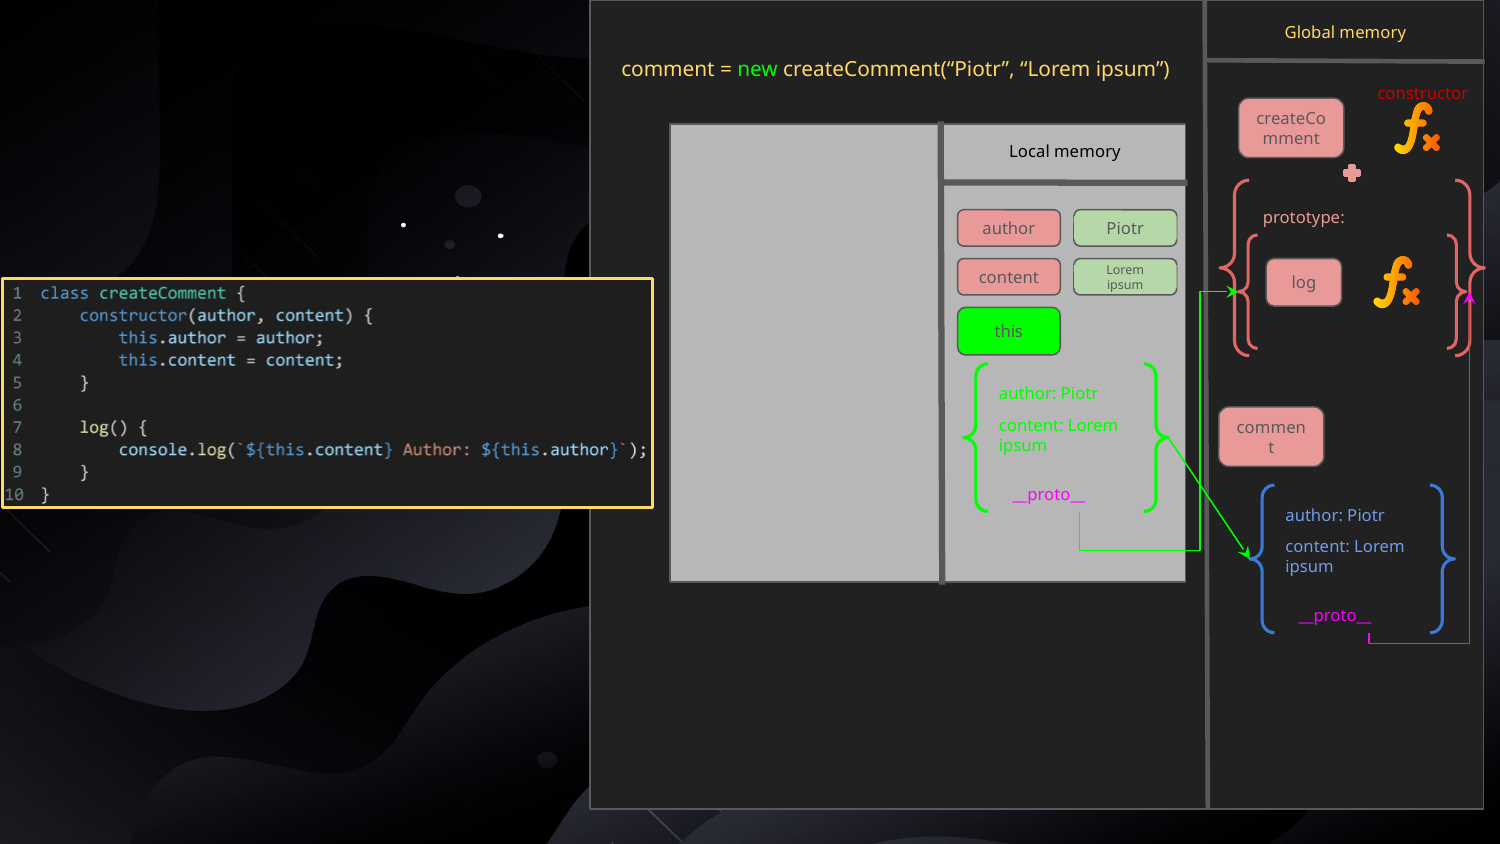

Global memory
comment = new createComment(“Piotr”, “Lorem ipsum”)
constructor
createComment
Local memory
prototype:
author
Piotr
log
content
Lorem ipsum
this
author: Piotr
comment
content: Lorem ipsum
__proto__
author: Piotr
content: Lorem ipsum
__proto__